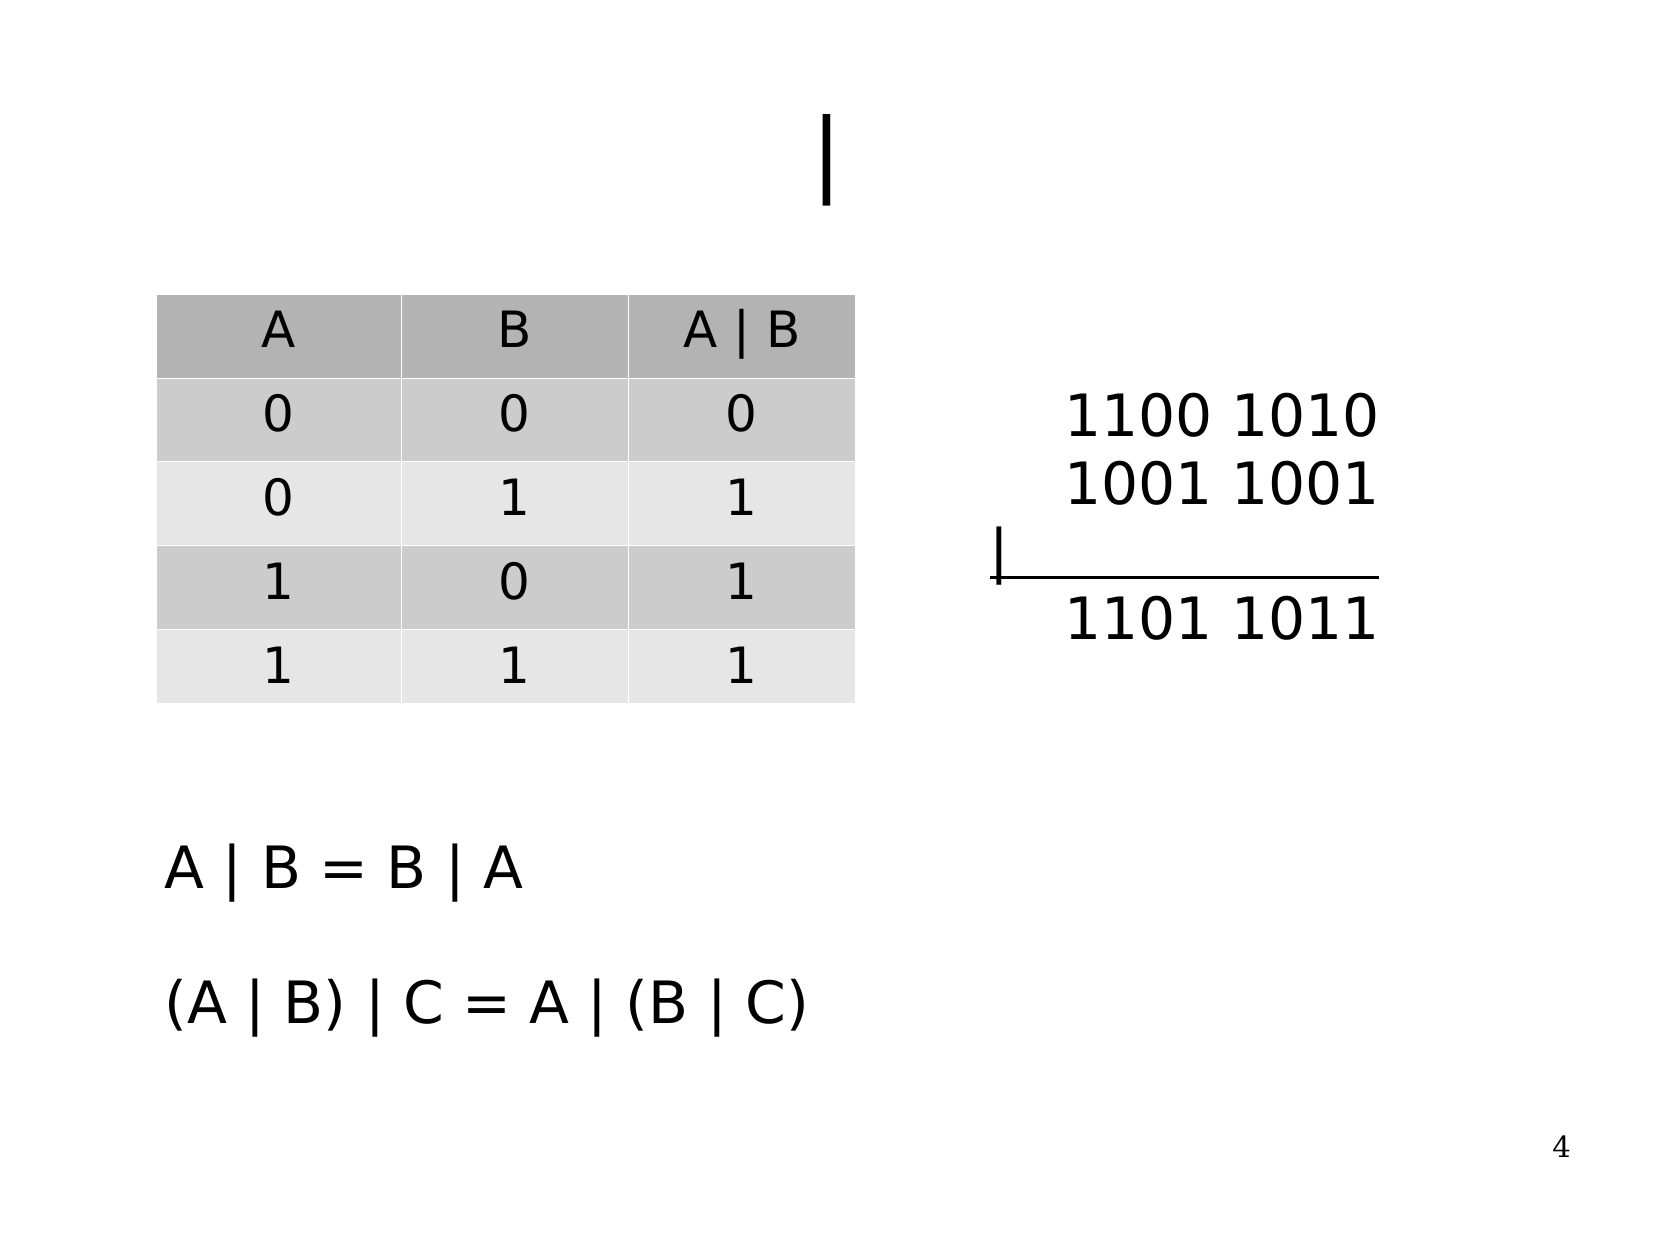

# |
| A | B | A | B |
| --- | --- | --- |
| 0 | 0 | 0 |
| 0 | 1 | 1 |
| 1 | 0 | 1 |
| 1 | 1 | 1 |
	1100 1010
	1001 1001
|
	1101 1011
A | B = B | A
(A | B) | C = A | (B | C)
4